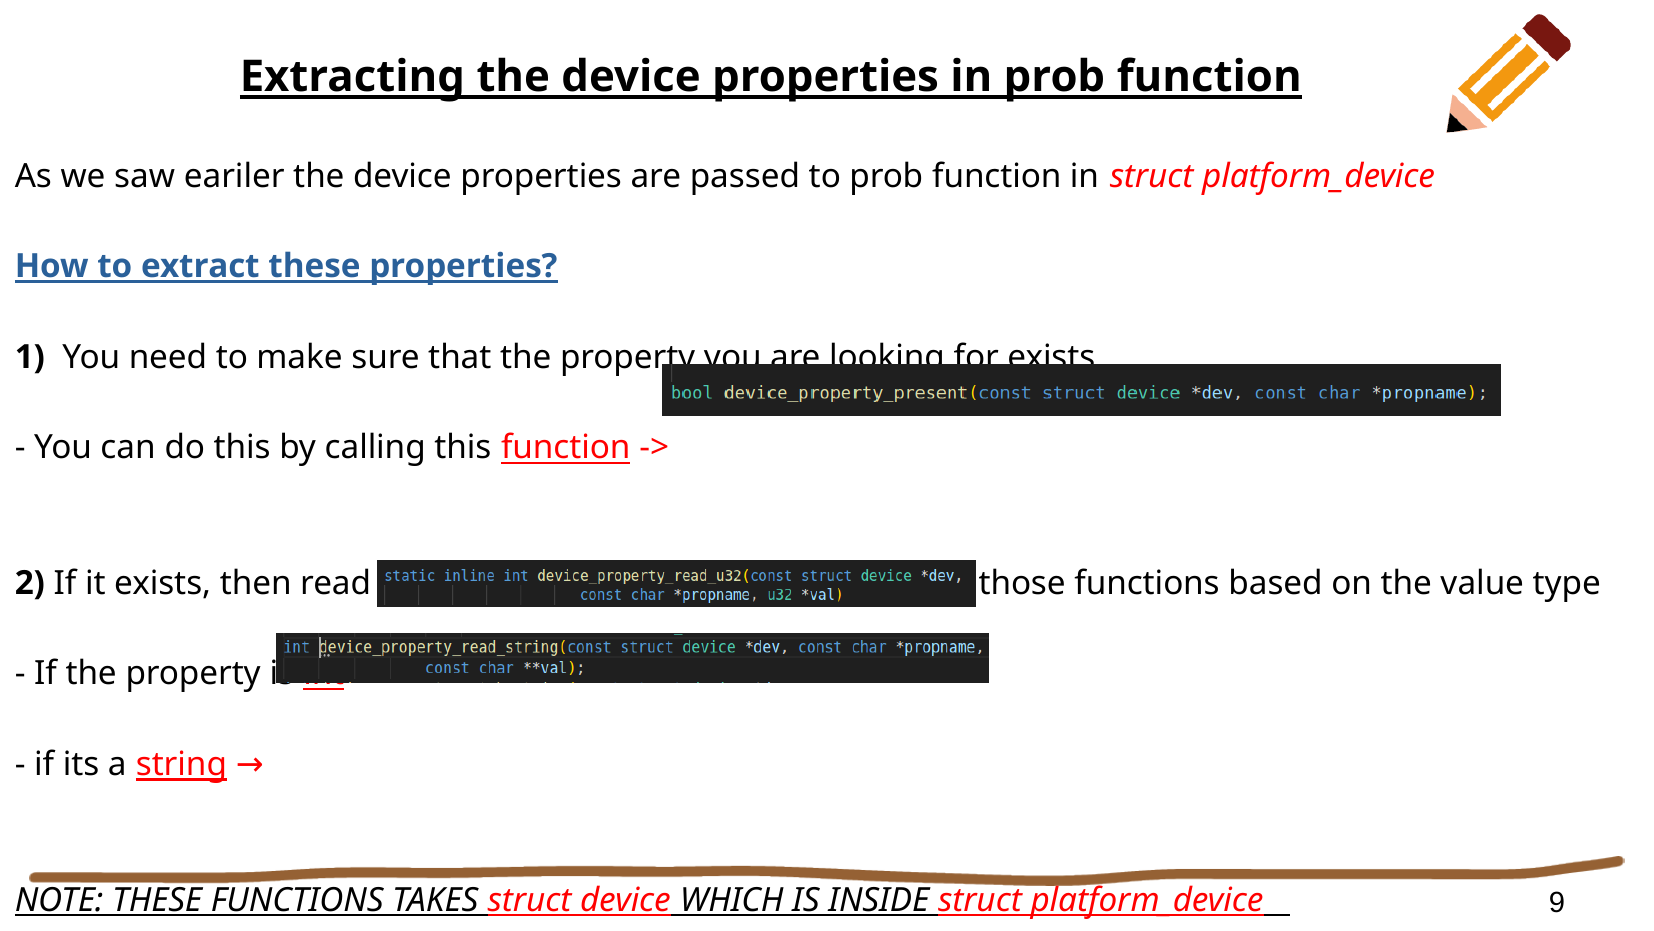

Extracting the device properties in prob function
As we saw eariler the device properties are passed to prob function in struct platform_device
How to extract these properties?
1) You need to make sure that the property you are looking for exists
- You can do this by calling this function ->
2) If it exists, then read the value of the property using one of those functions based on the value type
- If the property is int →
- if its a string →
NOTE: THESE FUNCTIONS TAKES struct device WHICH IS INSIDE struct platform_device
9